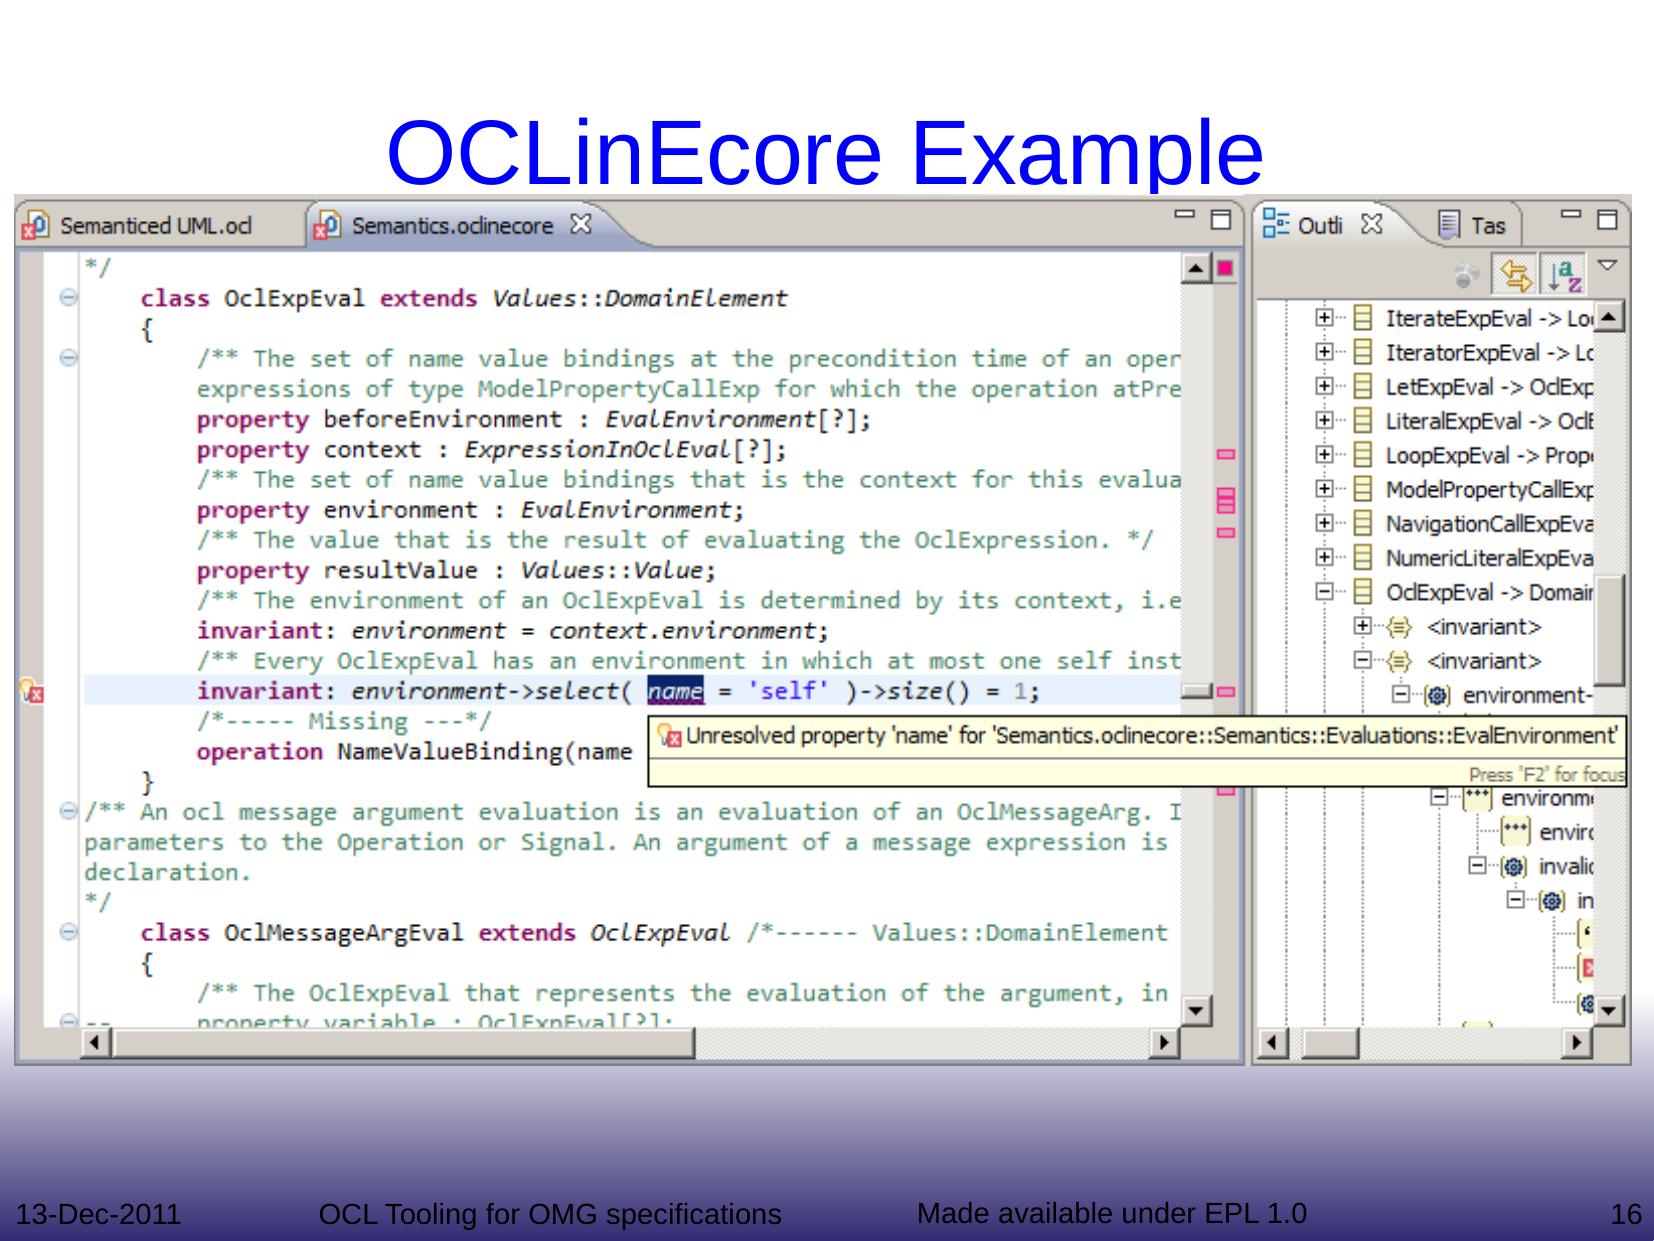

# OCLinEcore Example
13-Dec-2011
OCL Tooling for OMG specifications
16